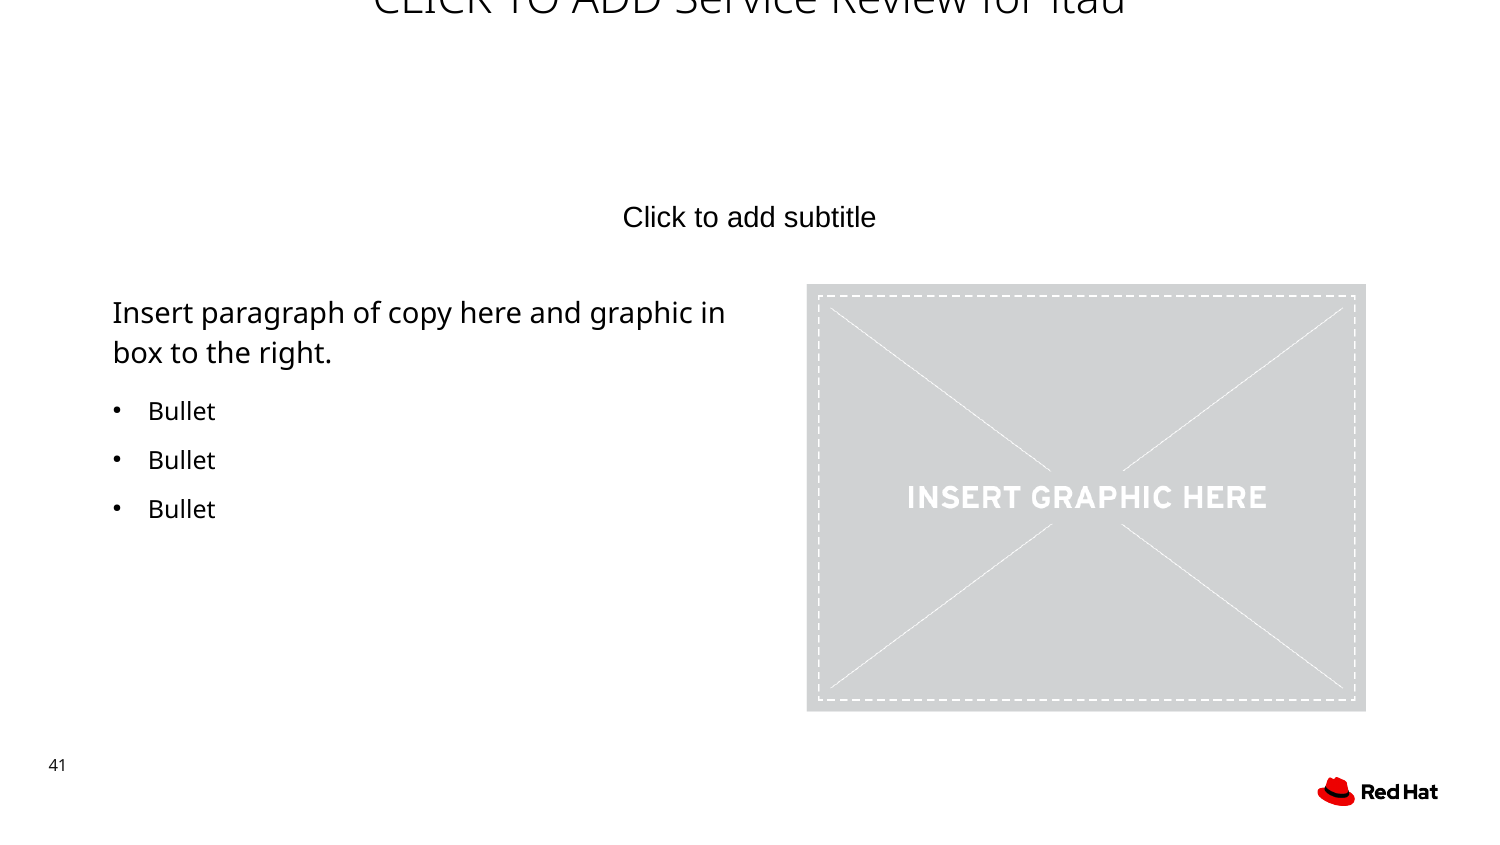

# CLICK TO ADD Service Review for itau
Click to add subtitle
Insert paragraph of copy here and graphic in box to the right.
Bullet
Bullet
Bullet
41